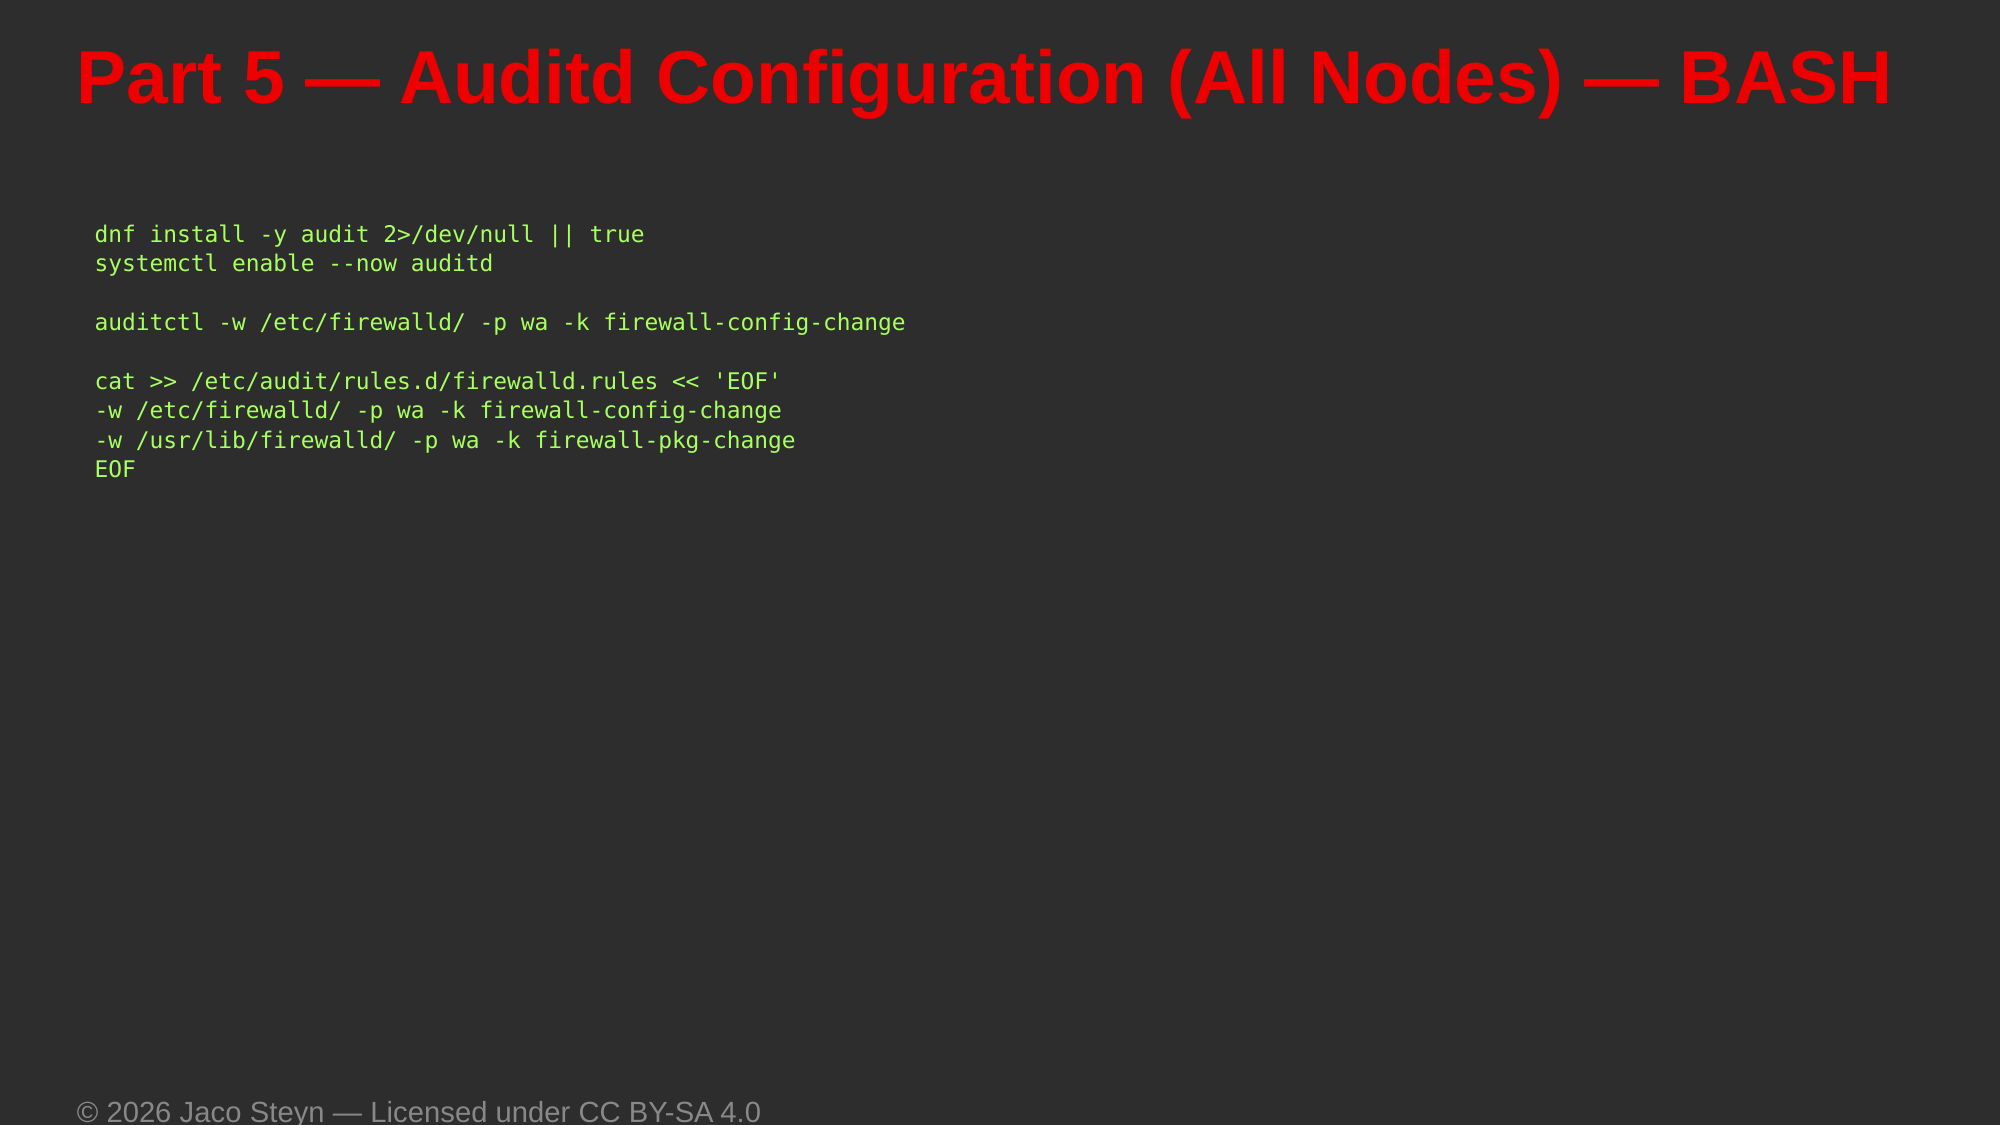

Part 5 — Auditd Configuration (All Nodes) — BASH
dnf install -y audit 2>/dev/null || true
systemctl enable --now auditd
auditctl -w /etc/firewalld/ -p wa -k firewall-config-change
cat >> /etc/audit/rules.d/firewalld.rules << 'EOF'
-w /etc/firewalld/ -p wa -k firewall-config-change
-w /usr/lib/firewalld/ -p wa -k firewall-pkg-change
EOF
© 2026 Jaco Steyn — Licensed under CC BY-SA 4.0